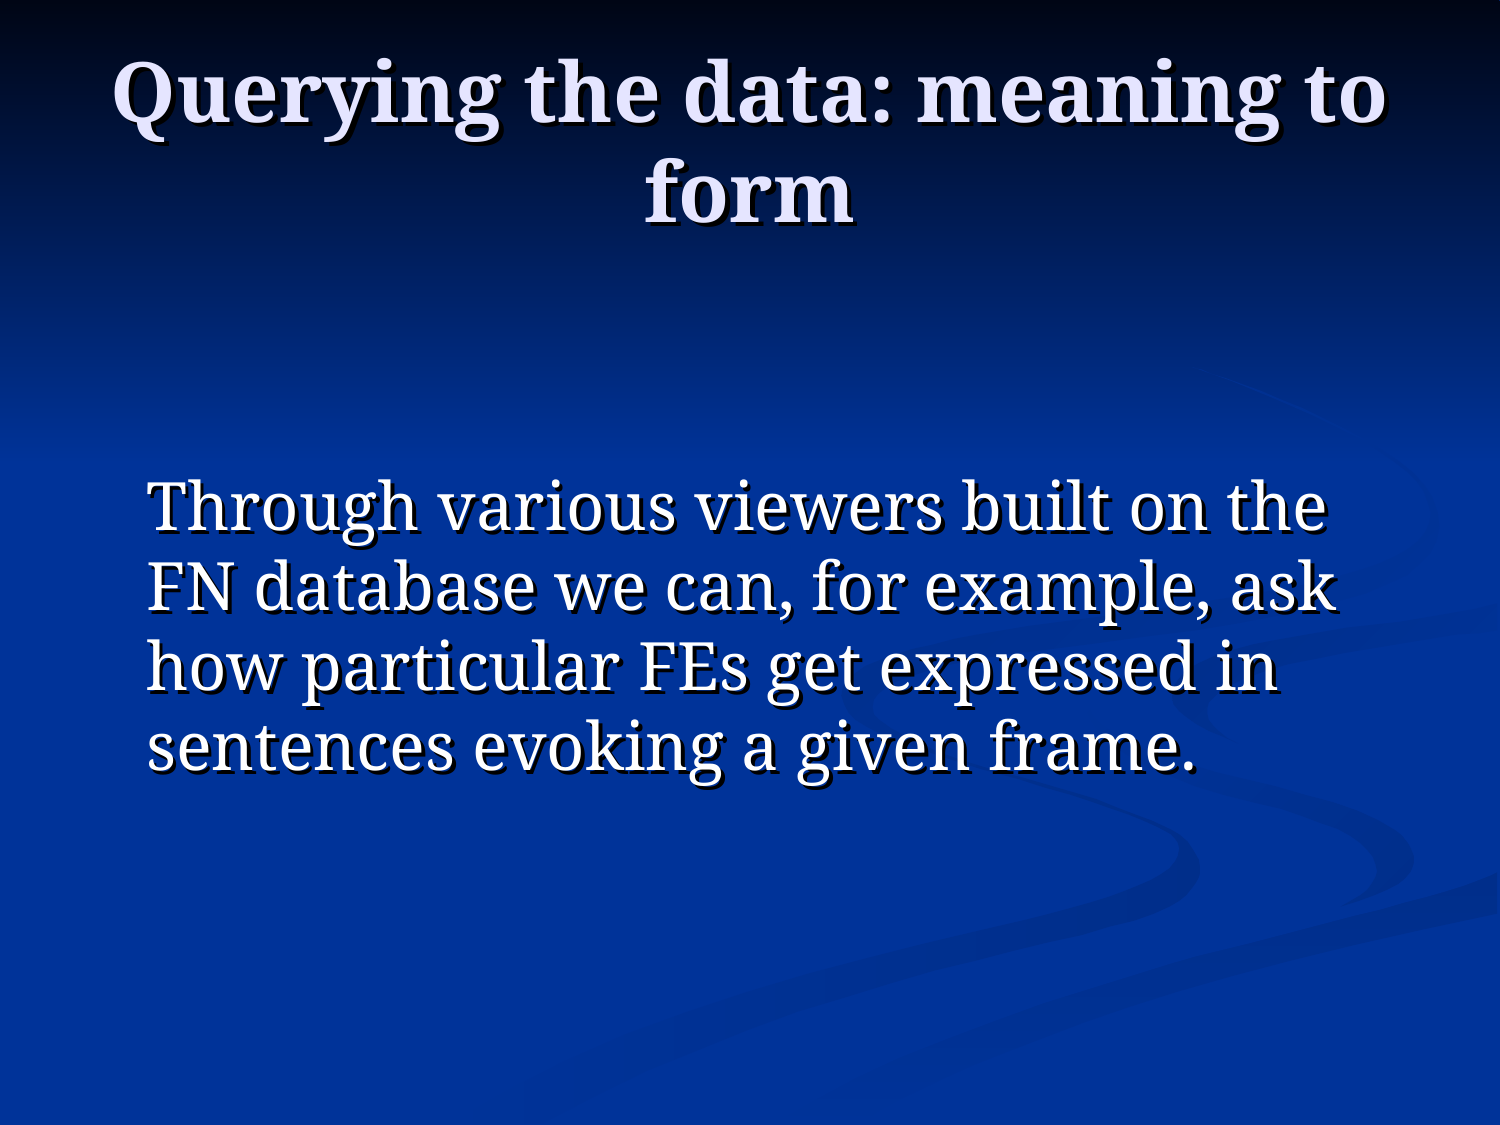

# Querying the data: meaning to form
	Through various viewers built on the FN database we can, for example, ask how particular FEs get expressed in sentences evoking a given frame.